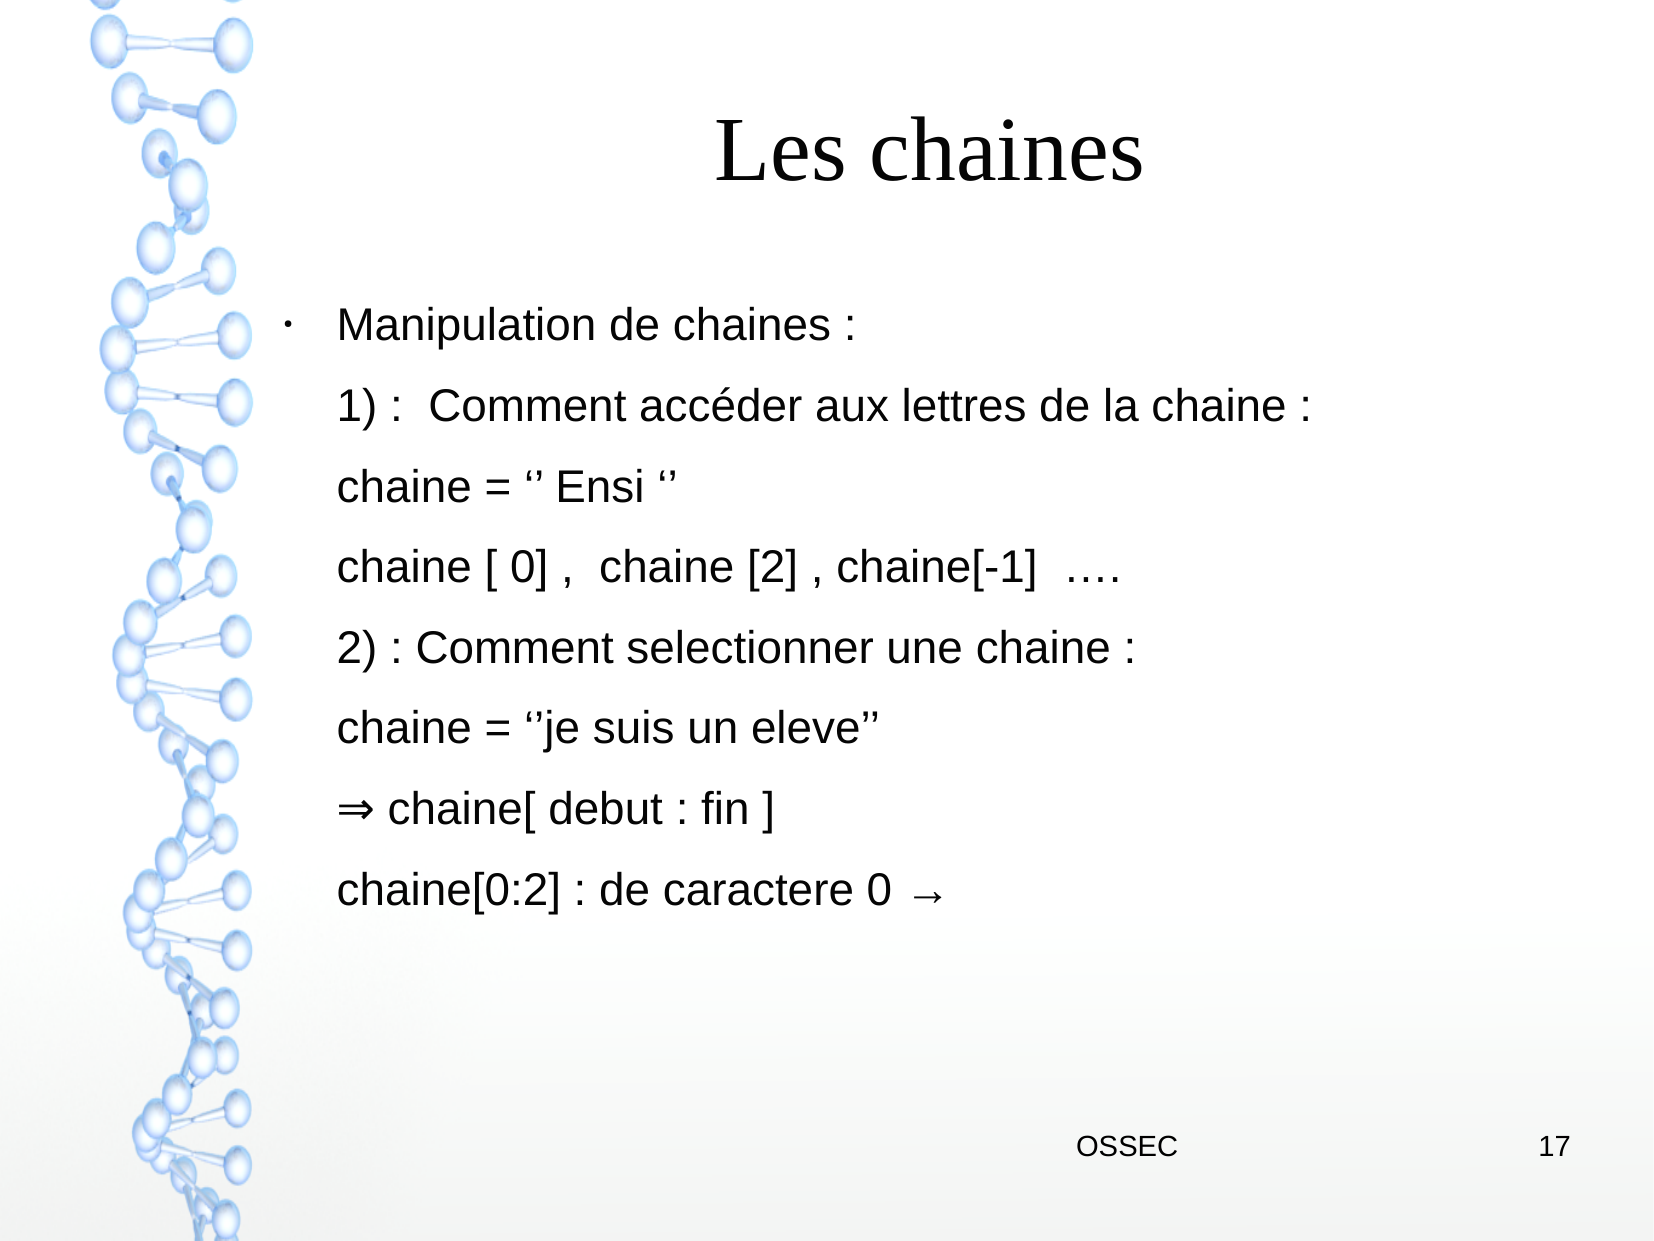

# Les chaines
Manipulation de chaines :
1) : Comment accéder aux lettres de la chaine :
chaine = ‘’ Ensi ‘’
chaine [ 0] , chaine [2] , chaine[-1] ….
2) : Comment selectionner une chaine :
chaine = ‘’je suis un eleve’’
⇒ chaine[ debut : fin ]
chaine[0:2] : de caractere 0 →
OSSEC
17